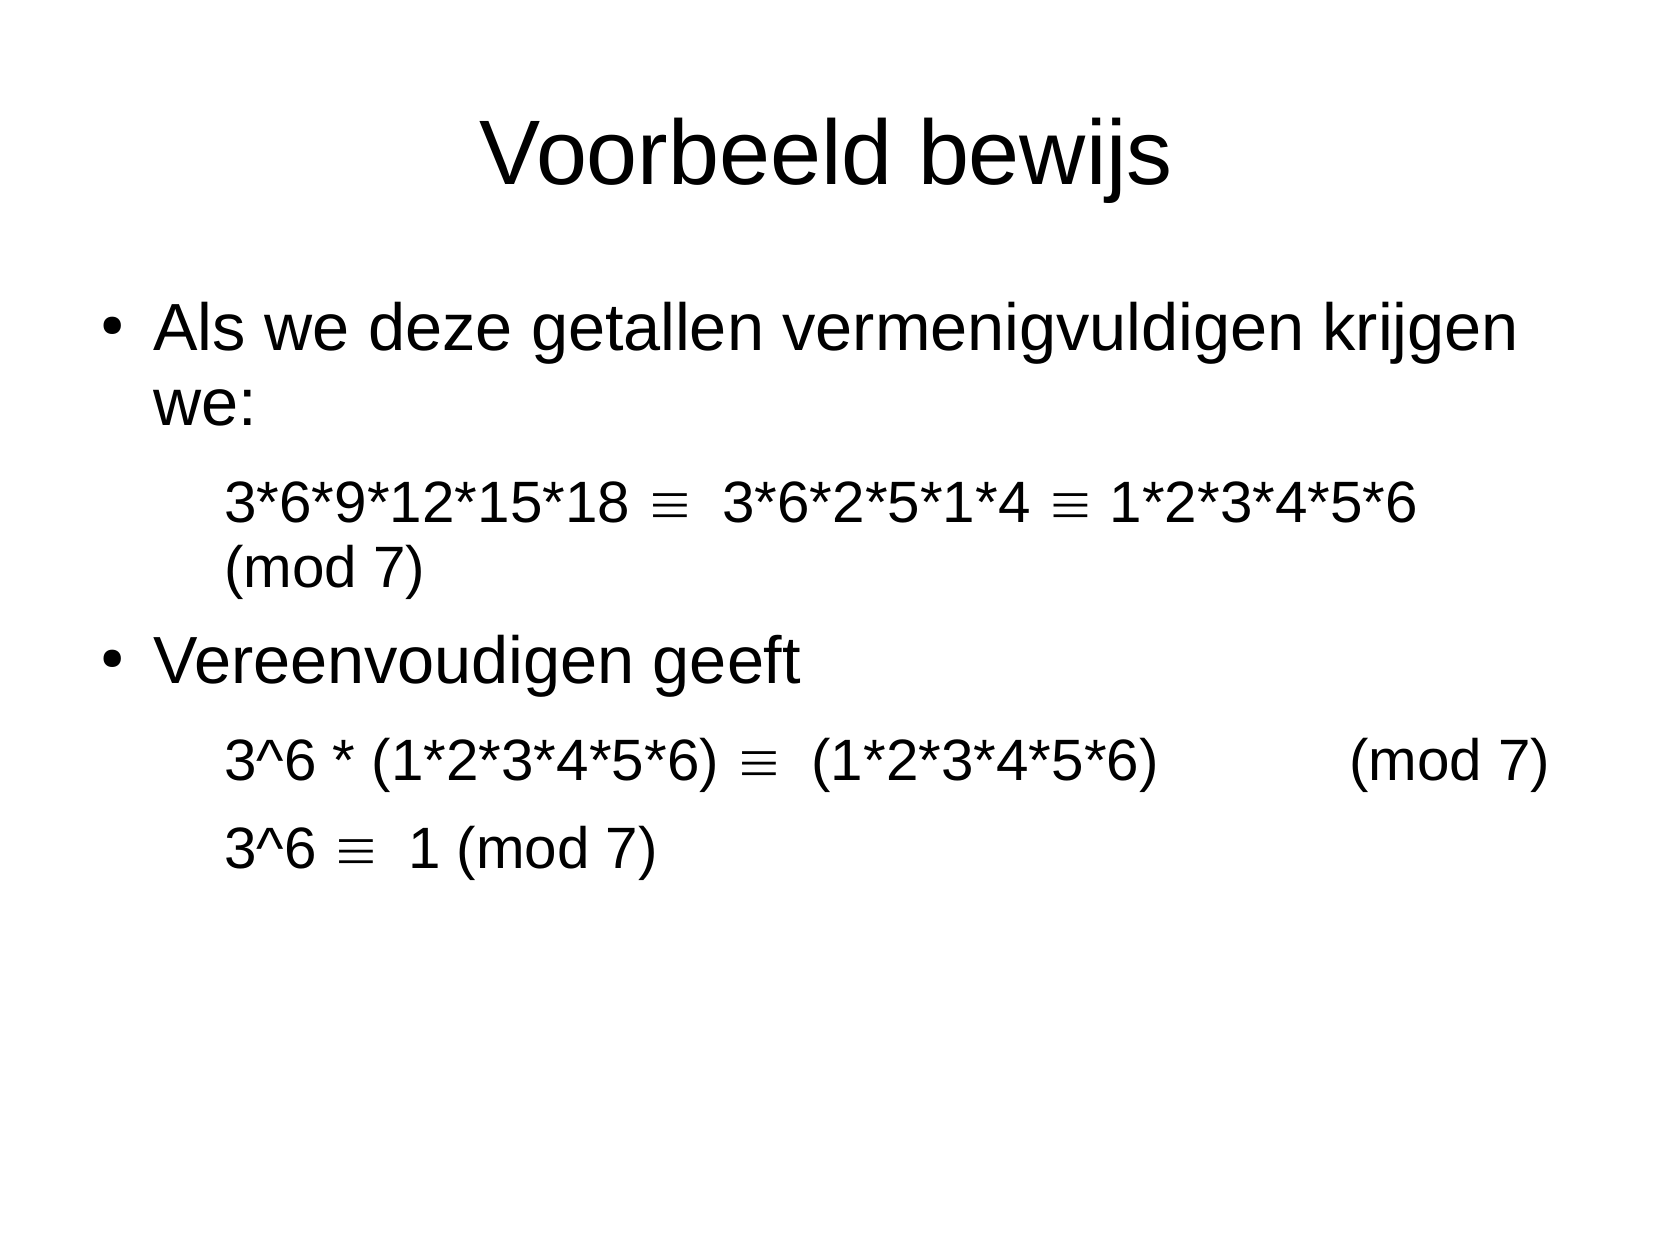

# Voorbeeld bewijs
Als we deze getallen vermenigvuldigen krijgen we:
3*6*9*12*15*18 ≡ 3*6*2*5*1*4 ≡ 1*2*3*4*5*6 	(mod 7)
Vereenvoudigen geeft
3^6 * (1*2*3*4*5*6) ≡ (1*2*3*4*5*6)			(mod 7)
3^6 ≡ 1 (mod 7)